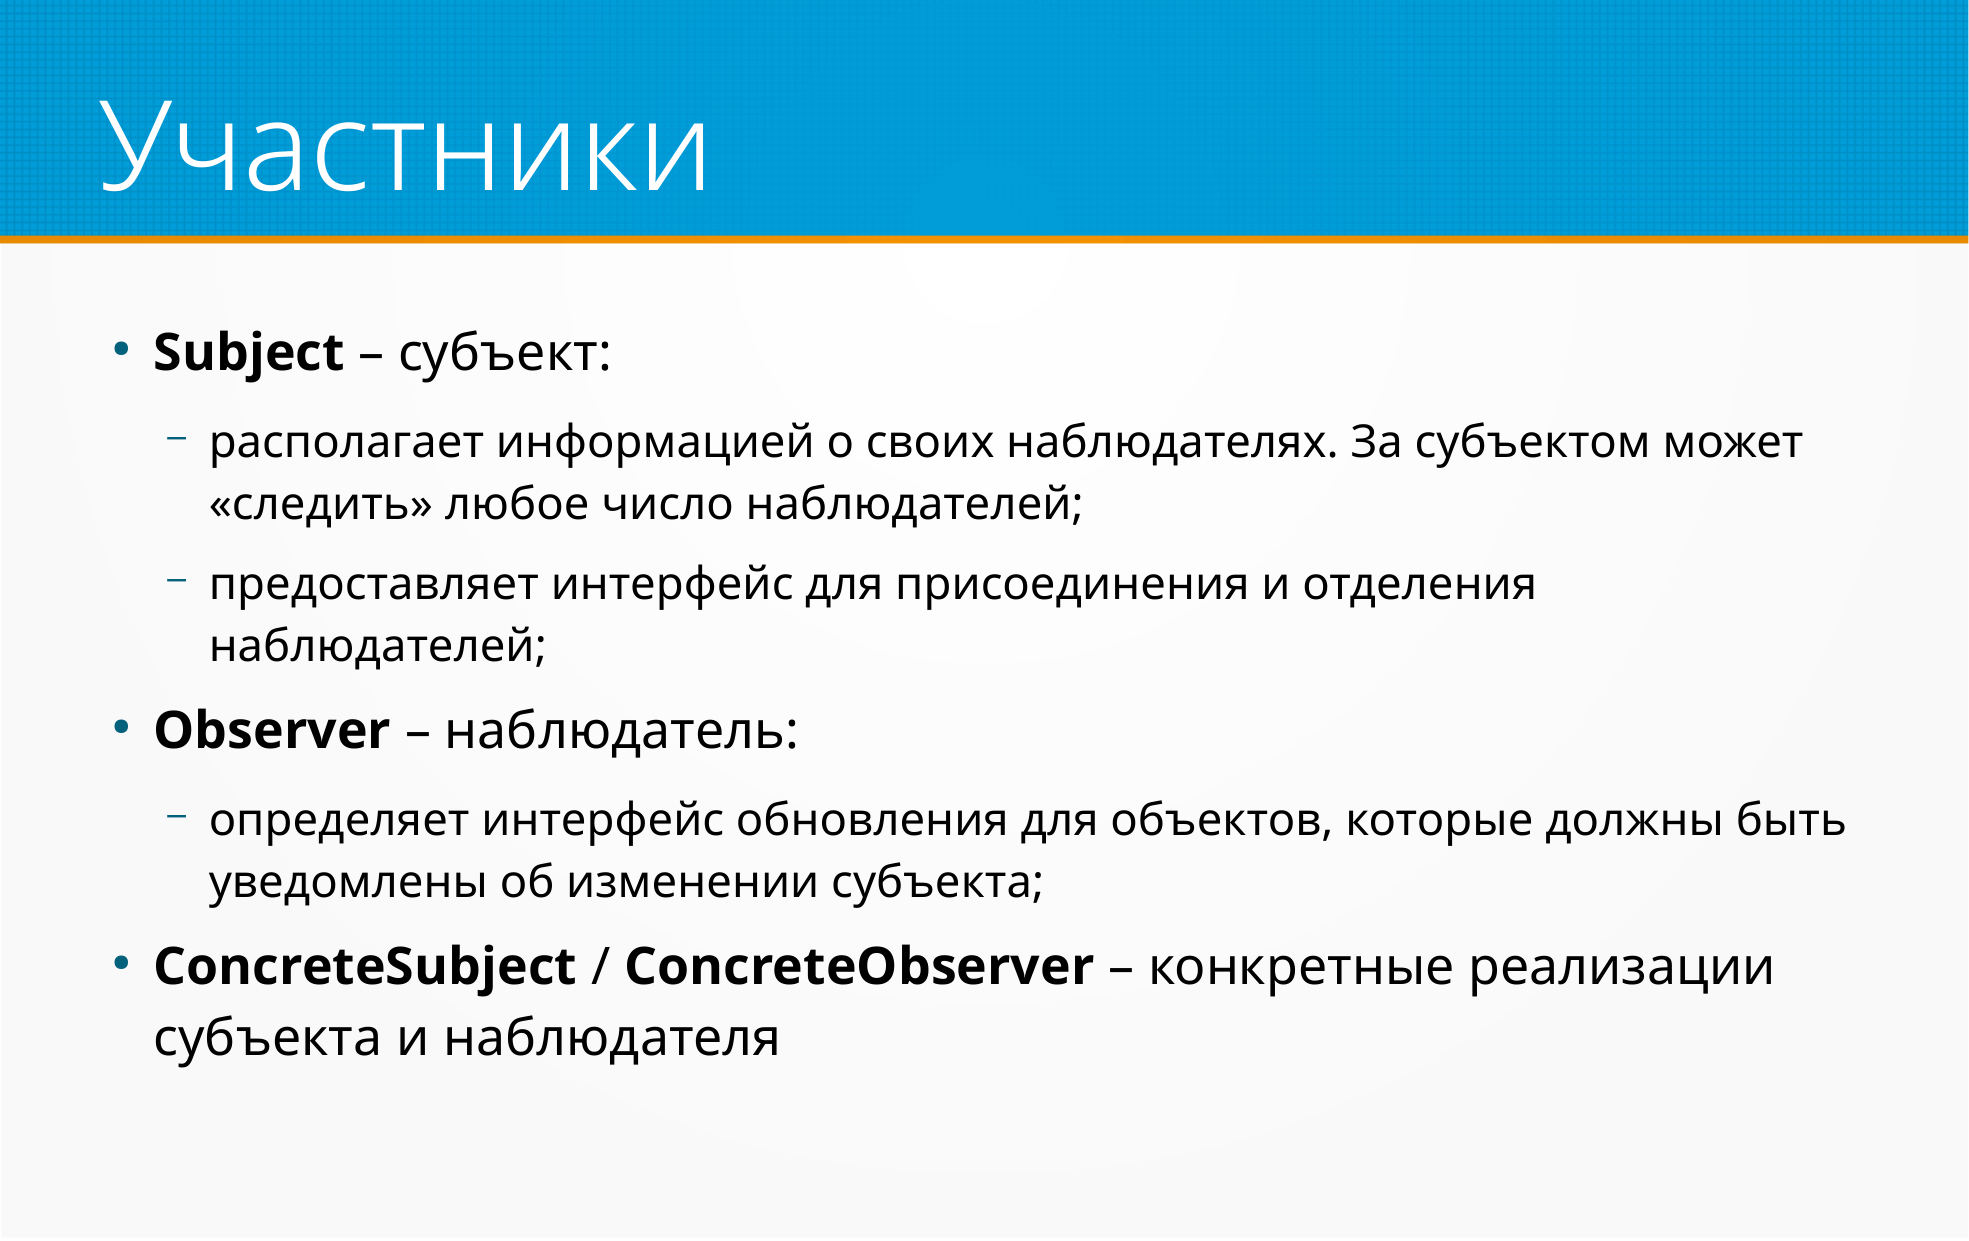

# Участники
Subject – субъект:
располагает информацией о своих наблюдателях. За субъектом может «следить» любое число наблюдателей;
предоставляет интерфейс для присоединения и отделения наблюдателей;
Observer – наблюдатель:
определяет интерфейс обновления для объектов, которые должны быть уведомлены об изменении субъекта;
ConcreteSubject / ConcreteObserver – конкретные реализации субъекта и наблюдателя